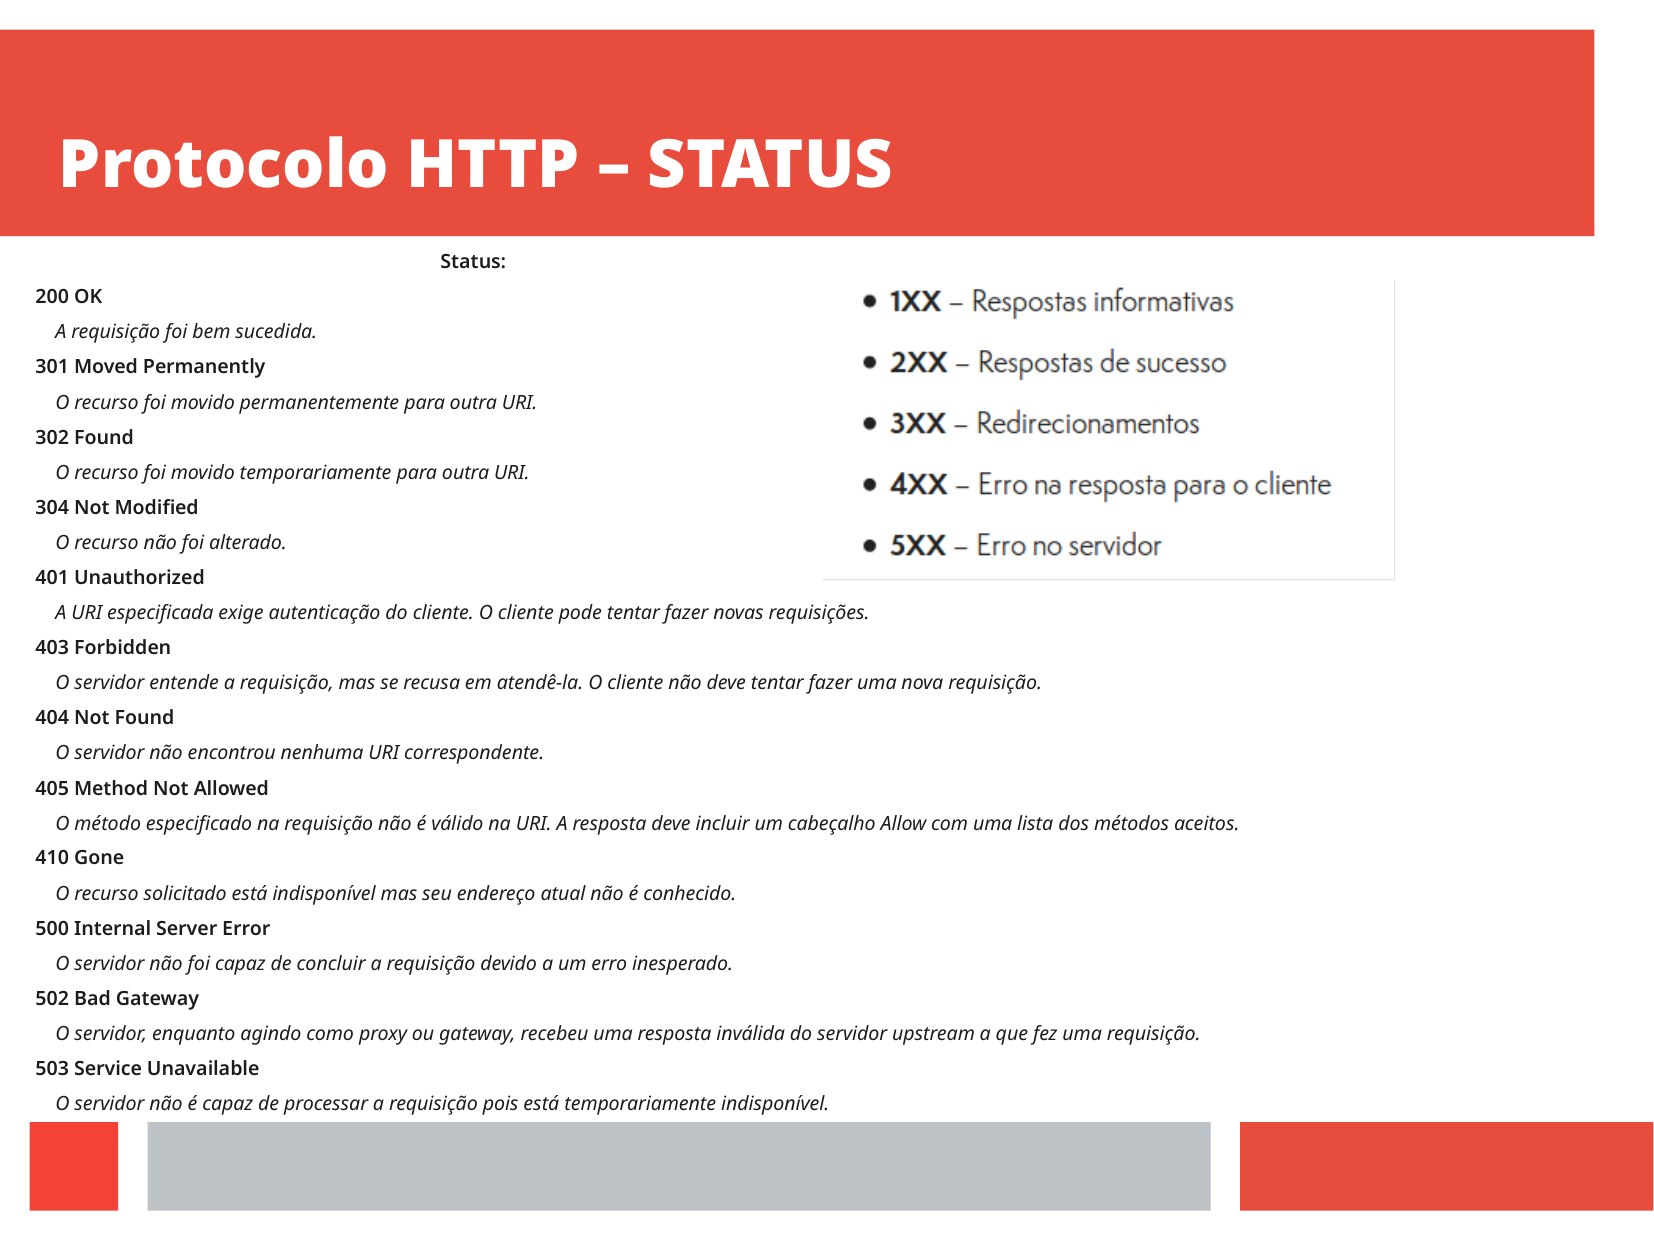

# Protocolo HTTP – STATUS
 Status:
200 OK
 A requisição foi bem sucedida.
301 Moved Permanently
 O recurso foi movido permanentemente para outra URI.
302 Found
 O recurso foi movido temporariamente para outra URI.
304 Not Modified
 O recurso não foi alterado.
401 Unauthorized
 A URI especificada exige autenticação do cliente. O cliente pode tentar fazer novas requisições.
403 Forbidden
 O servidor entende a requisição, mas se recusa em atendê-la. O cliente não deve tentar fazer uma nova requisição.
404 Not Found
 O servidor não encontrou nenhuma URI correspondente.
405 Method Not Allowed
 O método especificado na requisição não é válido na URI. A resposta deve incluir um cabeçalho Allow com uma lista dos métodos aceitos.
410 Gone
 O recurso solicitado está indisponível mas seu endereço atual não é conhecido.
500 Internal Server Error
 O servidor não foi capaz de concluir a requisição devido a um erro inesperado.
502 Bad Gateway
 O servidor, enquanto agindo como proxy ou gateway, recebeu uma resposta inválida do servidor upstream a que fez uma requisição.
503 Service Unavailable
 O servidor não é capaz de processar a requisição pois está temporariamente indisponível.